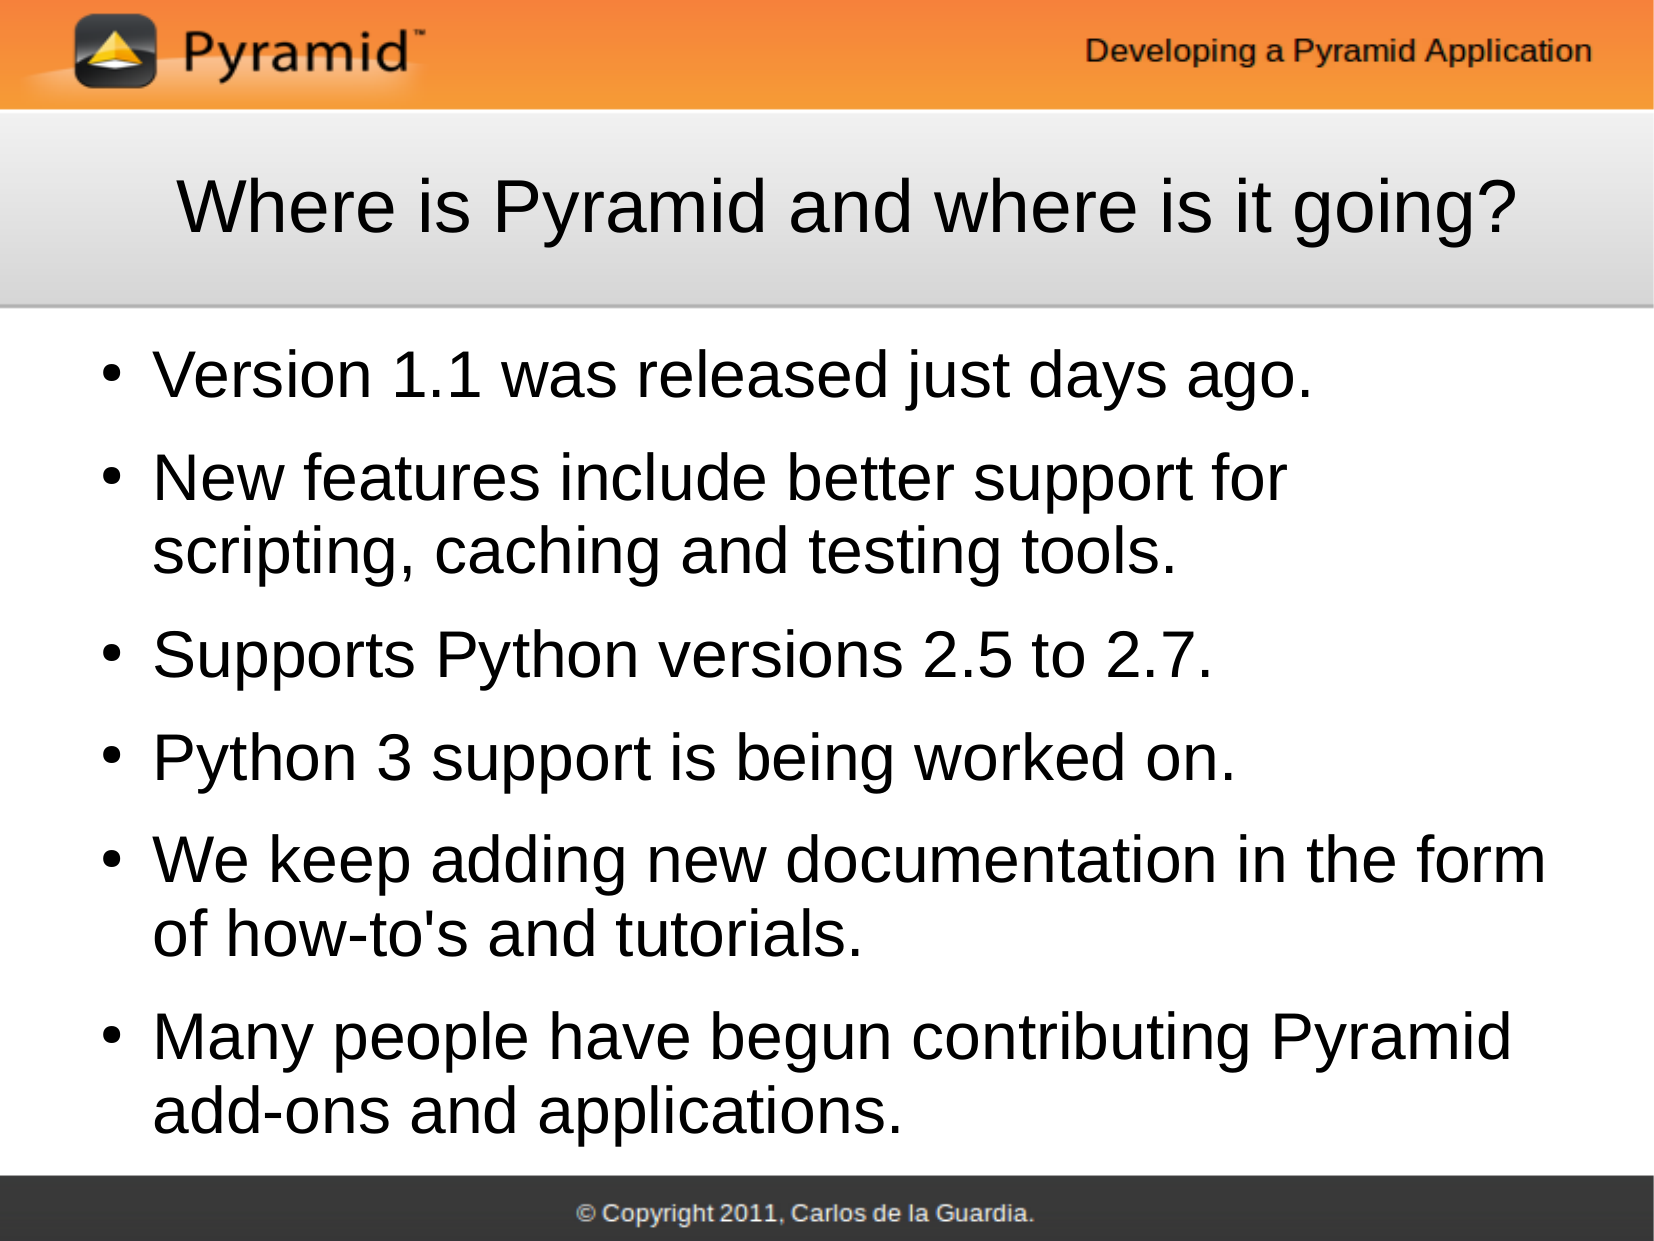

# Where is Pyramid and where is it going?
Version 1.1 was released just days ago.
New features include better support for scripting, caching and testing tools.
Supports Python versions 2.5 to 2.7.
Python 3 support is being worked on.
We keep adding new documentation in the form of how-to's and tutorials.
Many people have begun contributing Pyramid add-ons and applications.